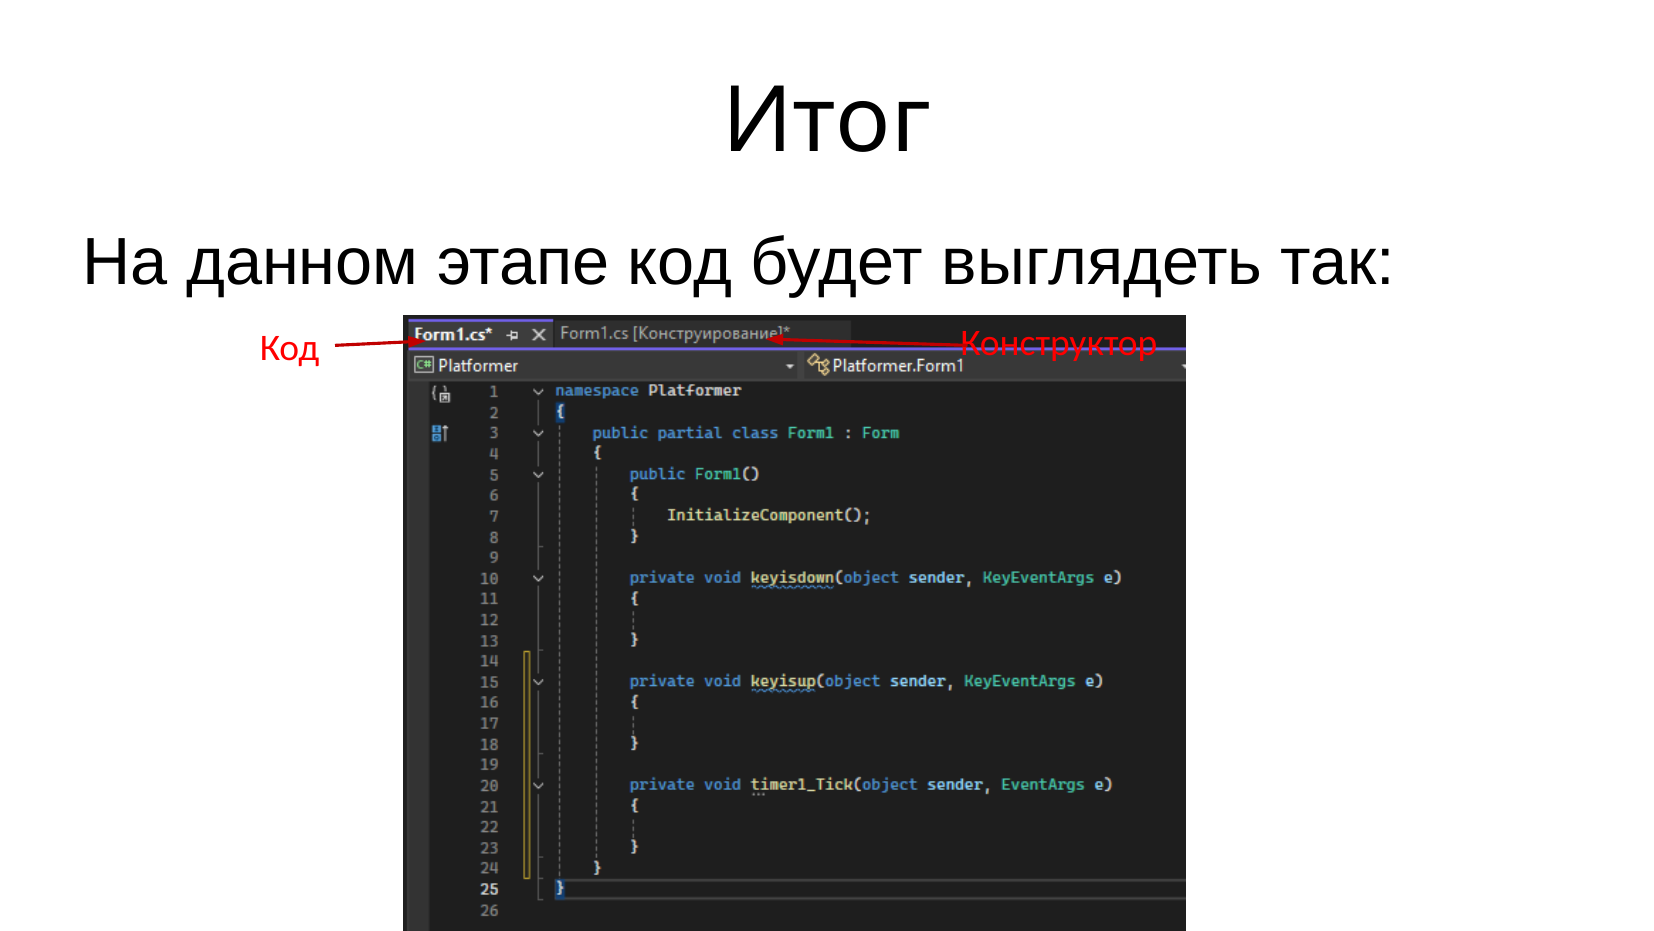

# Итог
На данном этапе код будет выглядеть так:
Конструктор
Код